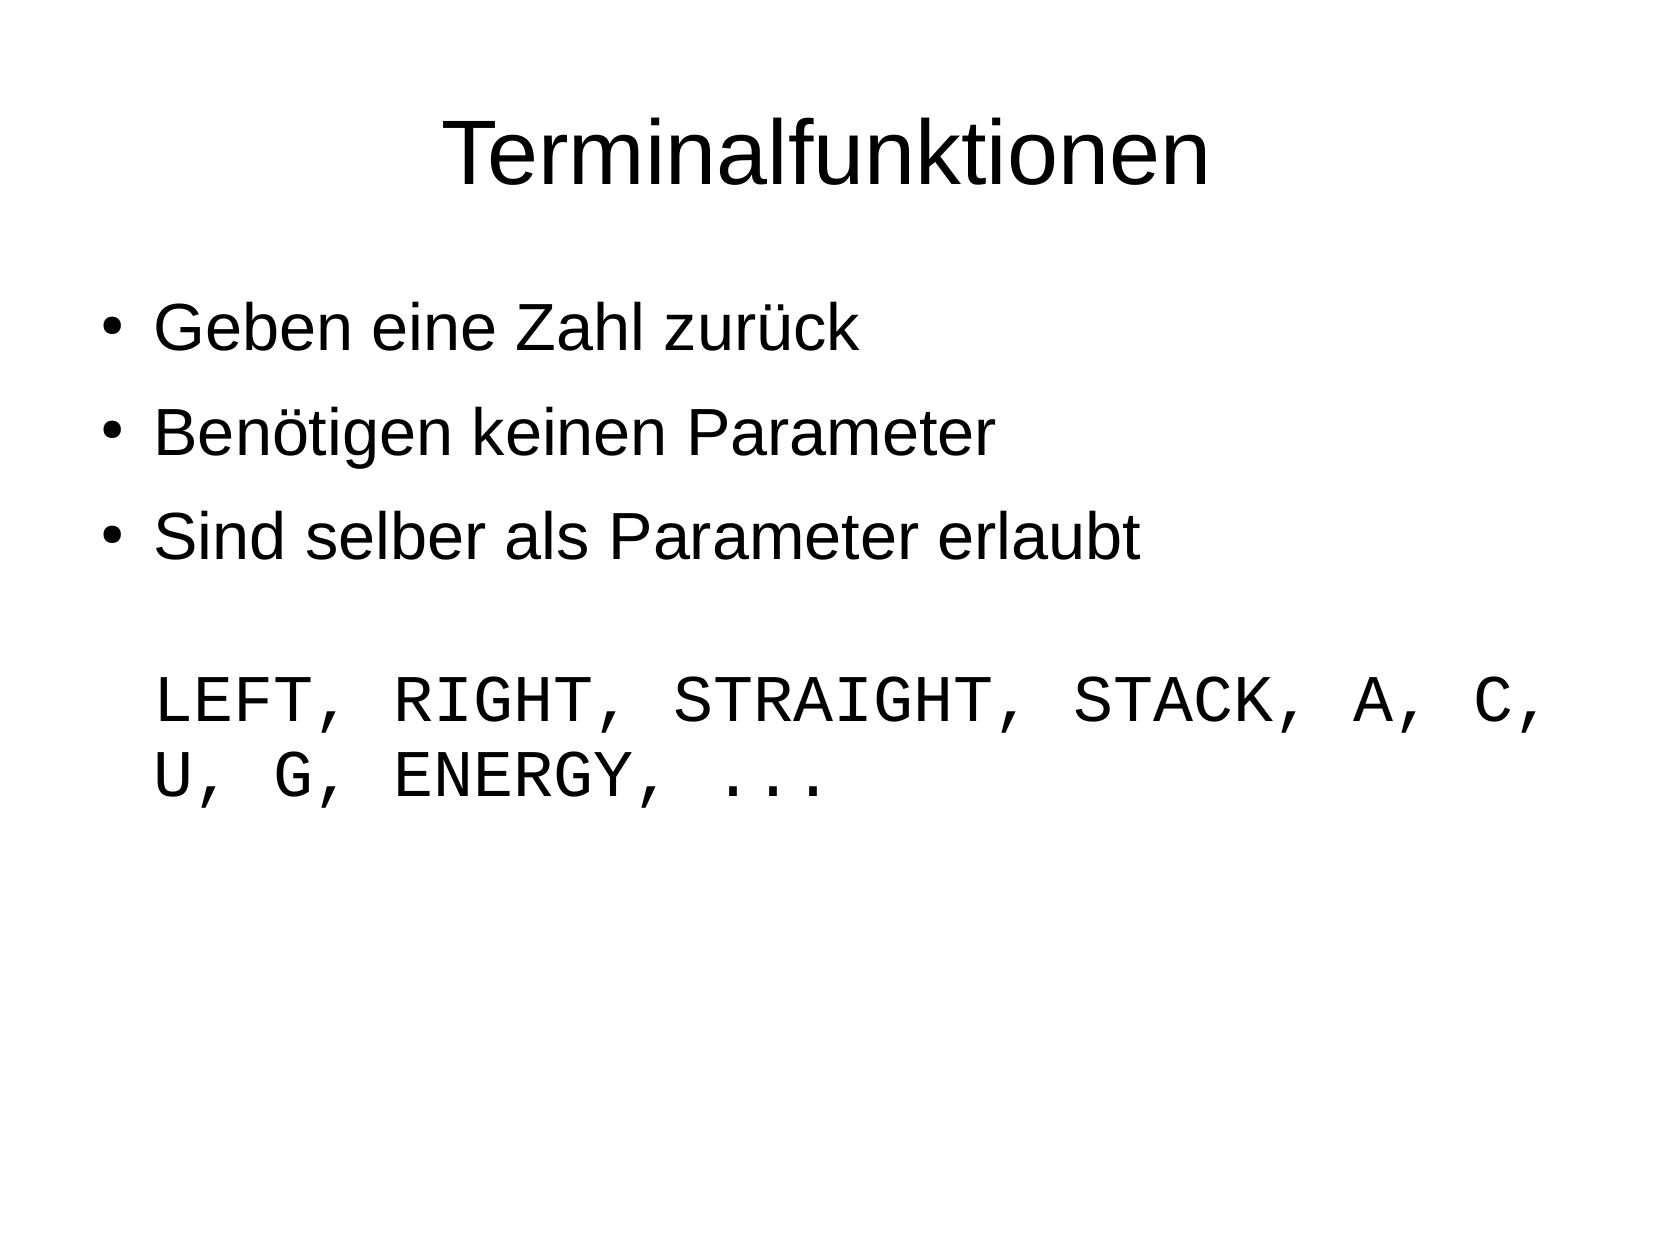

# Terminalfunktionen
Geben eine Zahl zurück
Benötigen keinen Parameter
Sind selber als Parameter erlaubt
LEFT, RIGHT, STRAIGHT, STACK, A, C, U, G, ENERGY, ...